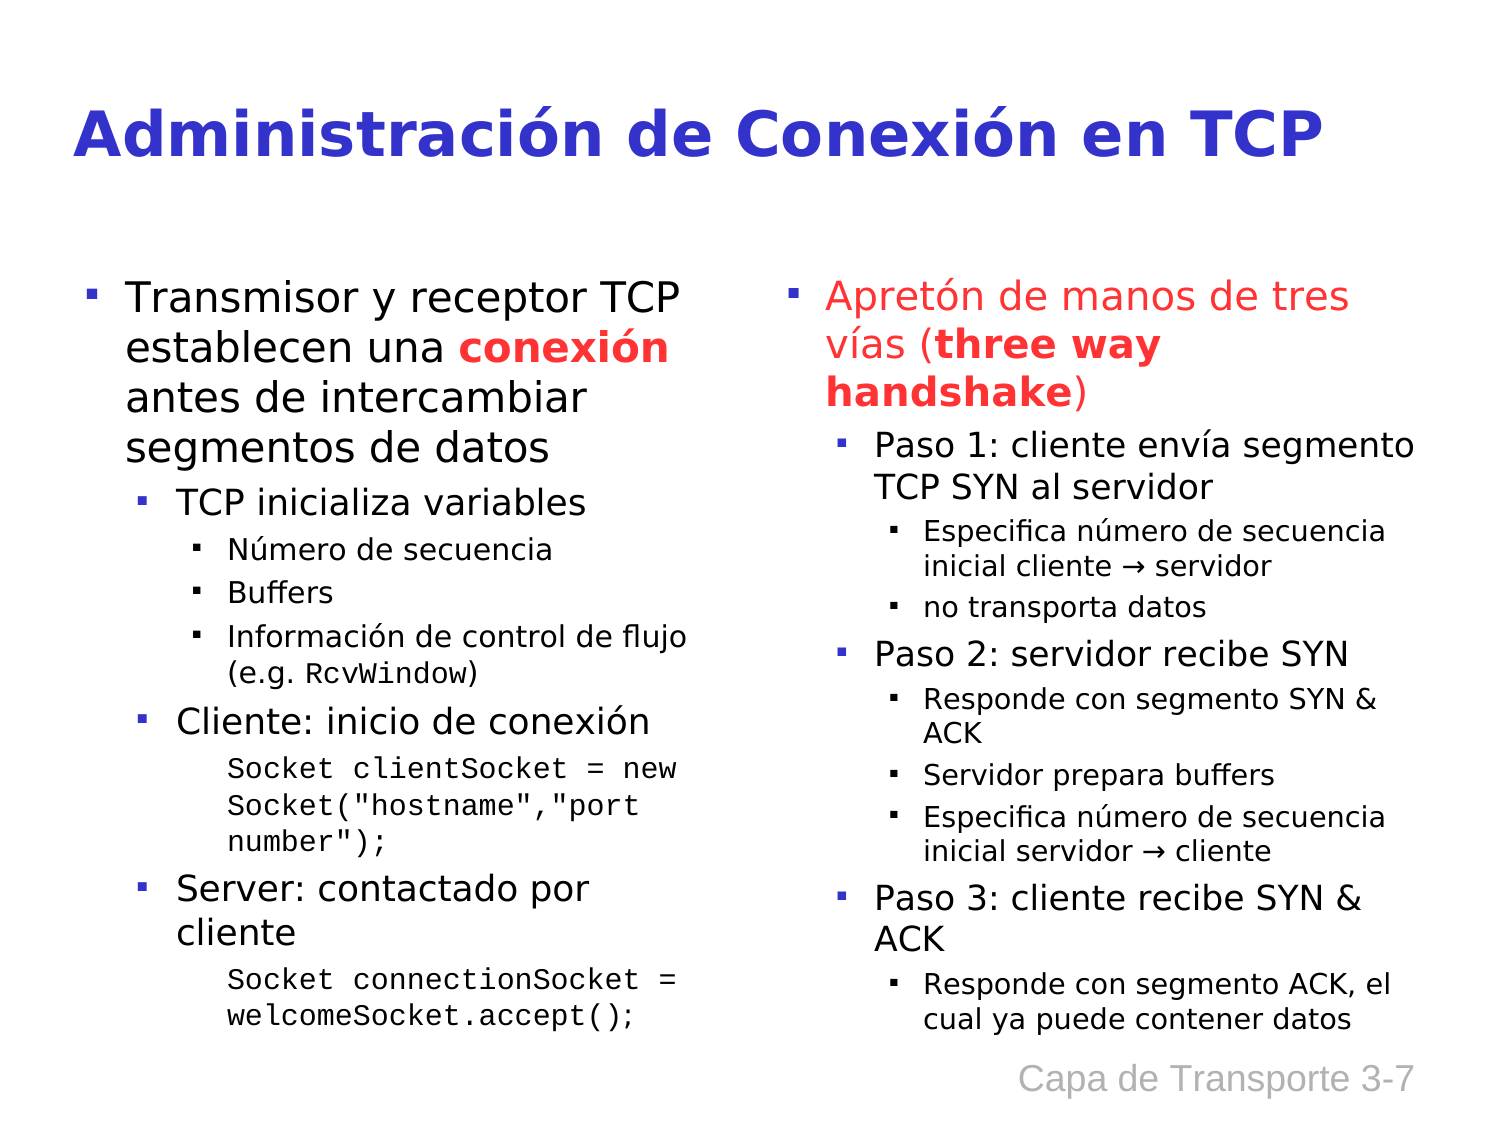

# Administración de Conexión en TCP
Transmisor y receptor TCP establecen una conexión antes de intercambiar segmentos de datos
TCP inicializa variables
Número de secuencia
Buffers
Información de control de flujo (e.g. RcvWindow)
Cliente: inicio de conexión
Socket clientSocket = new Socket("hostname","port number");
Server: contactado por cliente
Socket connectionSocket = welcomeSocket.accept();
Apretón de manos de tres vías (three way handshake)
Paso 1: cliente envía segmento TCP SYN al servidor
Especifica número de secuencia inicial cliente → servidor
no transporta datos
Paso 2: servidor recibe SYN
Responde con segmento SYN & ACK
Servidor prepara buffers
Especifica número de secuencia inicial servidor → cliente
Paso 3: cliente recibe SYN & ACK
Responde con segmento ACK, el cual ya puede contener datos
7